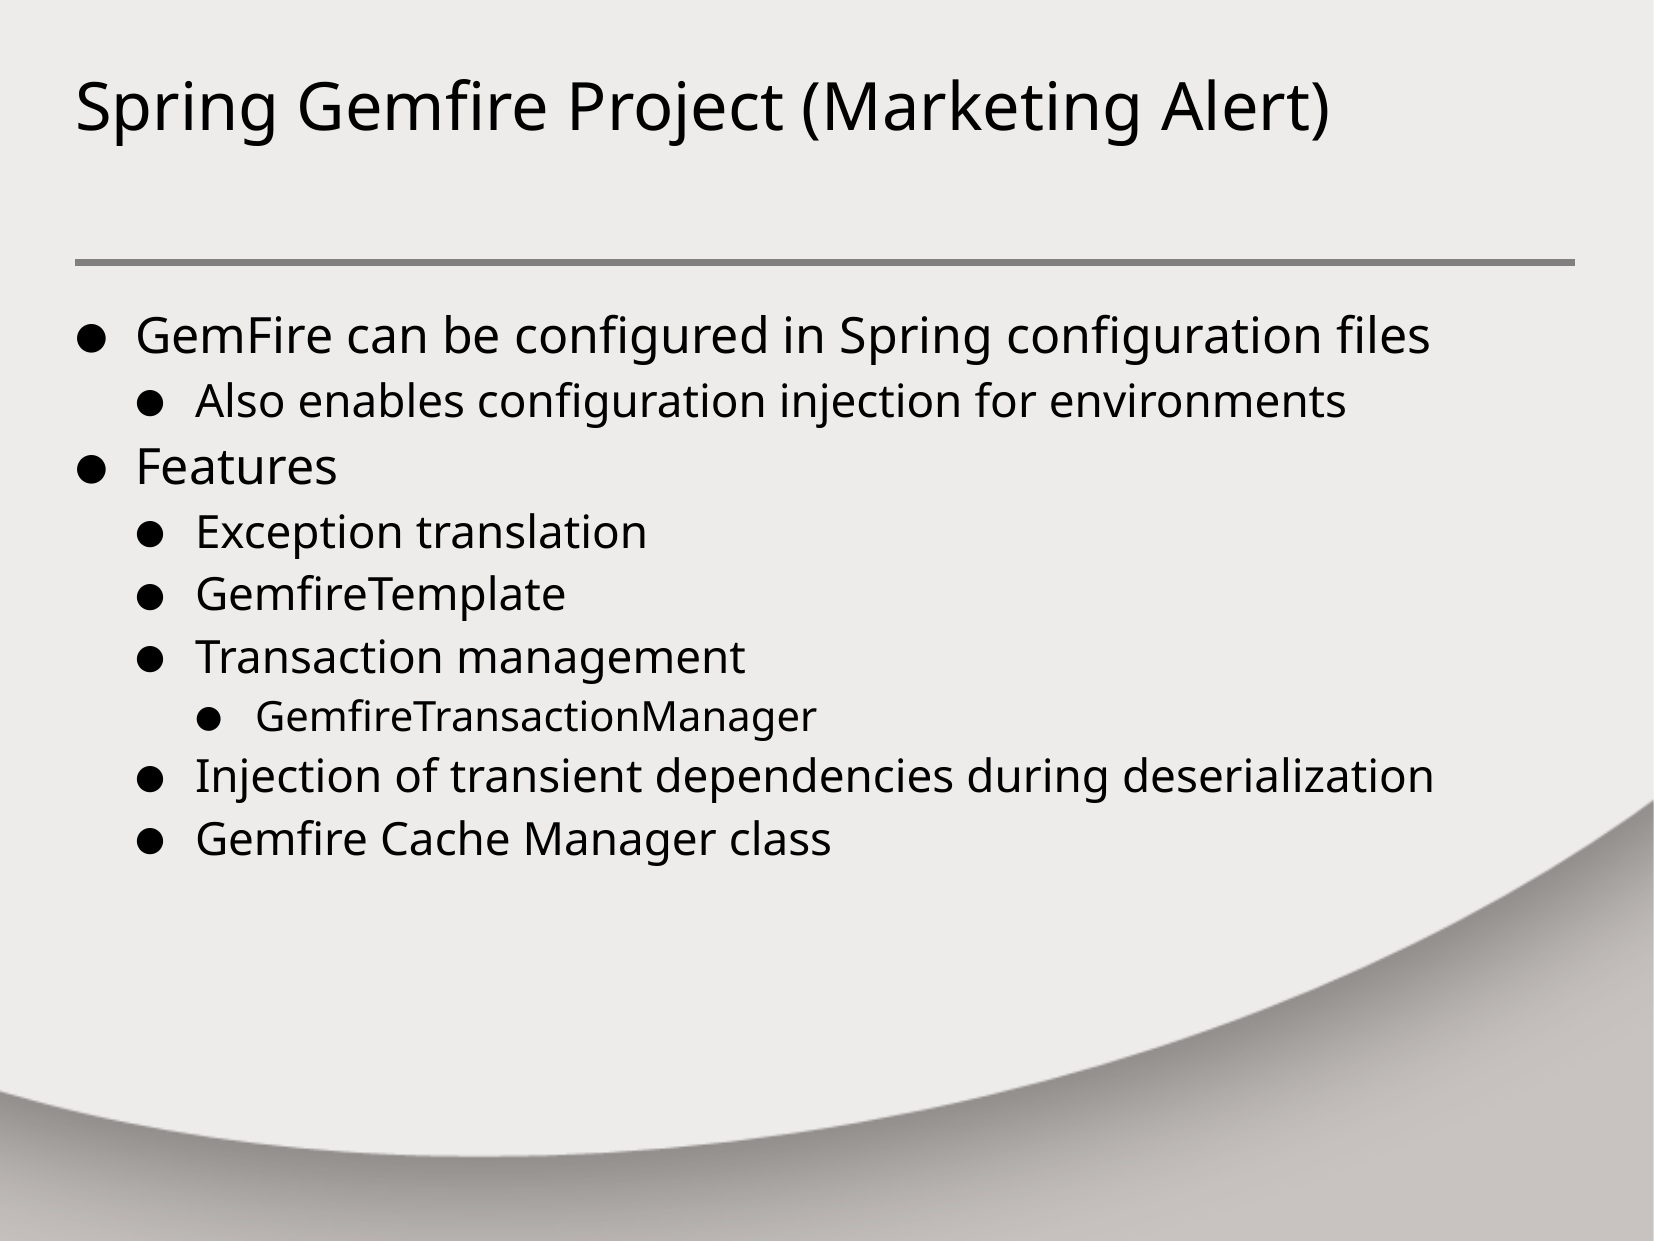

# Spring Gemfire Project (Marketing Alert)
GemFire can be configured in Spring configuration files
Also enables configuration injection for environments
Features
Exception translation
GemfireTemplate
Transaction management
GemfireTransactionManager
Injection of transient dependencies during deserialization
Gemfire Cache Manager class